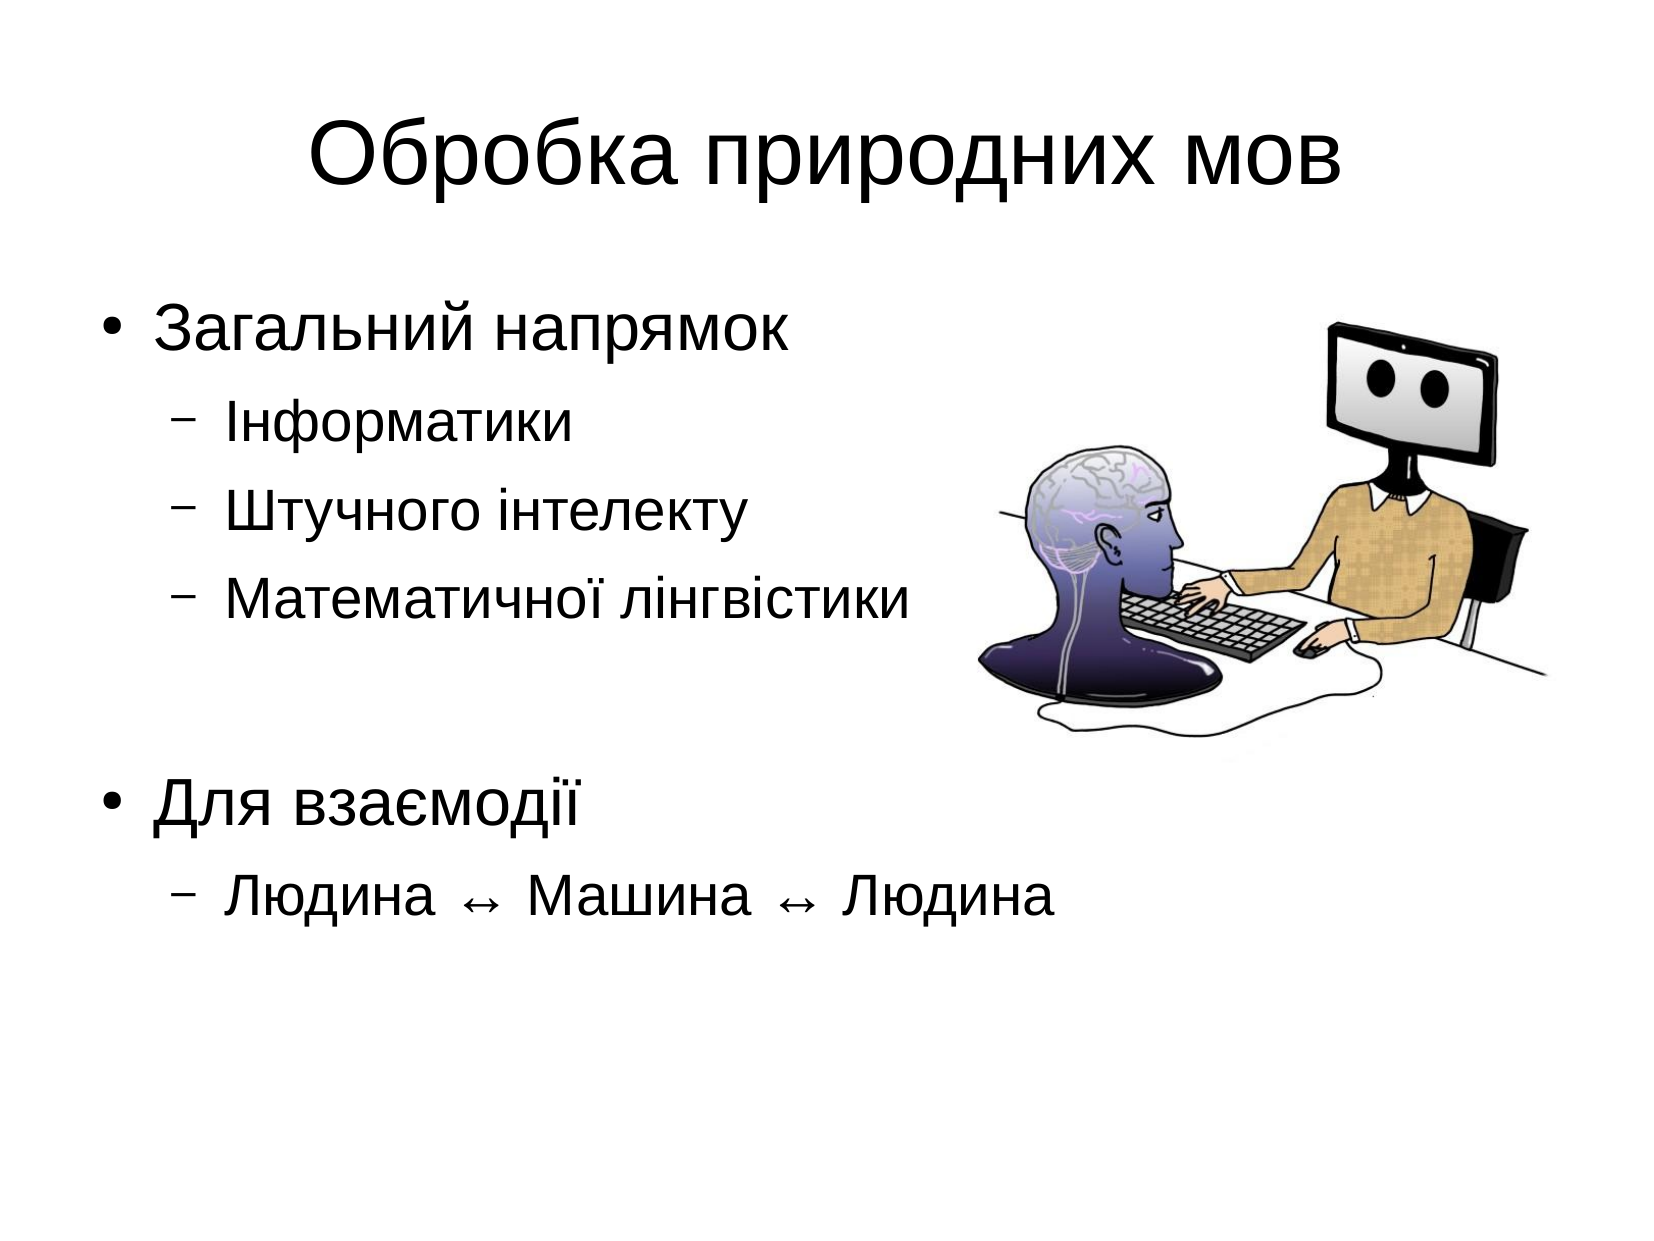

# Обробка природних мов
Загальний напрямок
Інформатики
Штучного інтелекту
Математичної лінгвістики
Для взаємодії
Людина ↔ Машина ↔ Людина